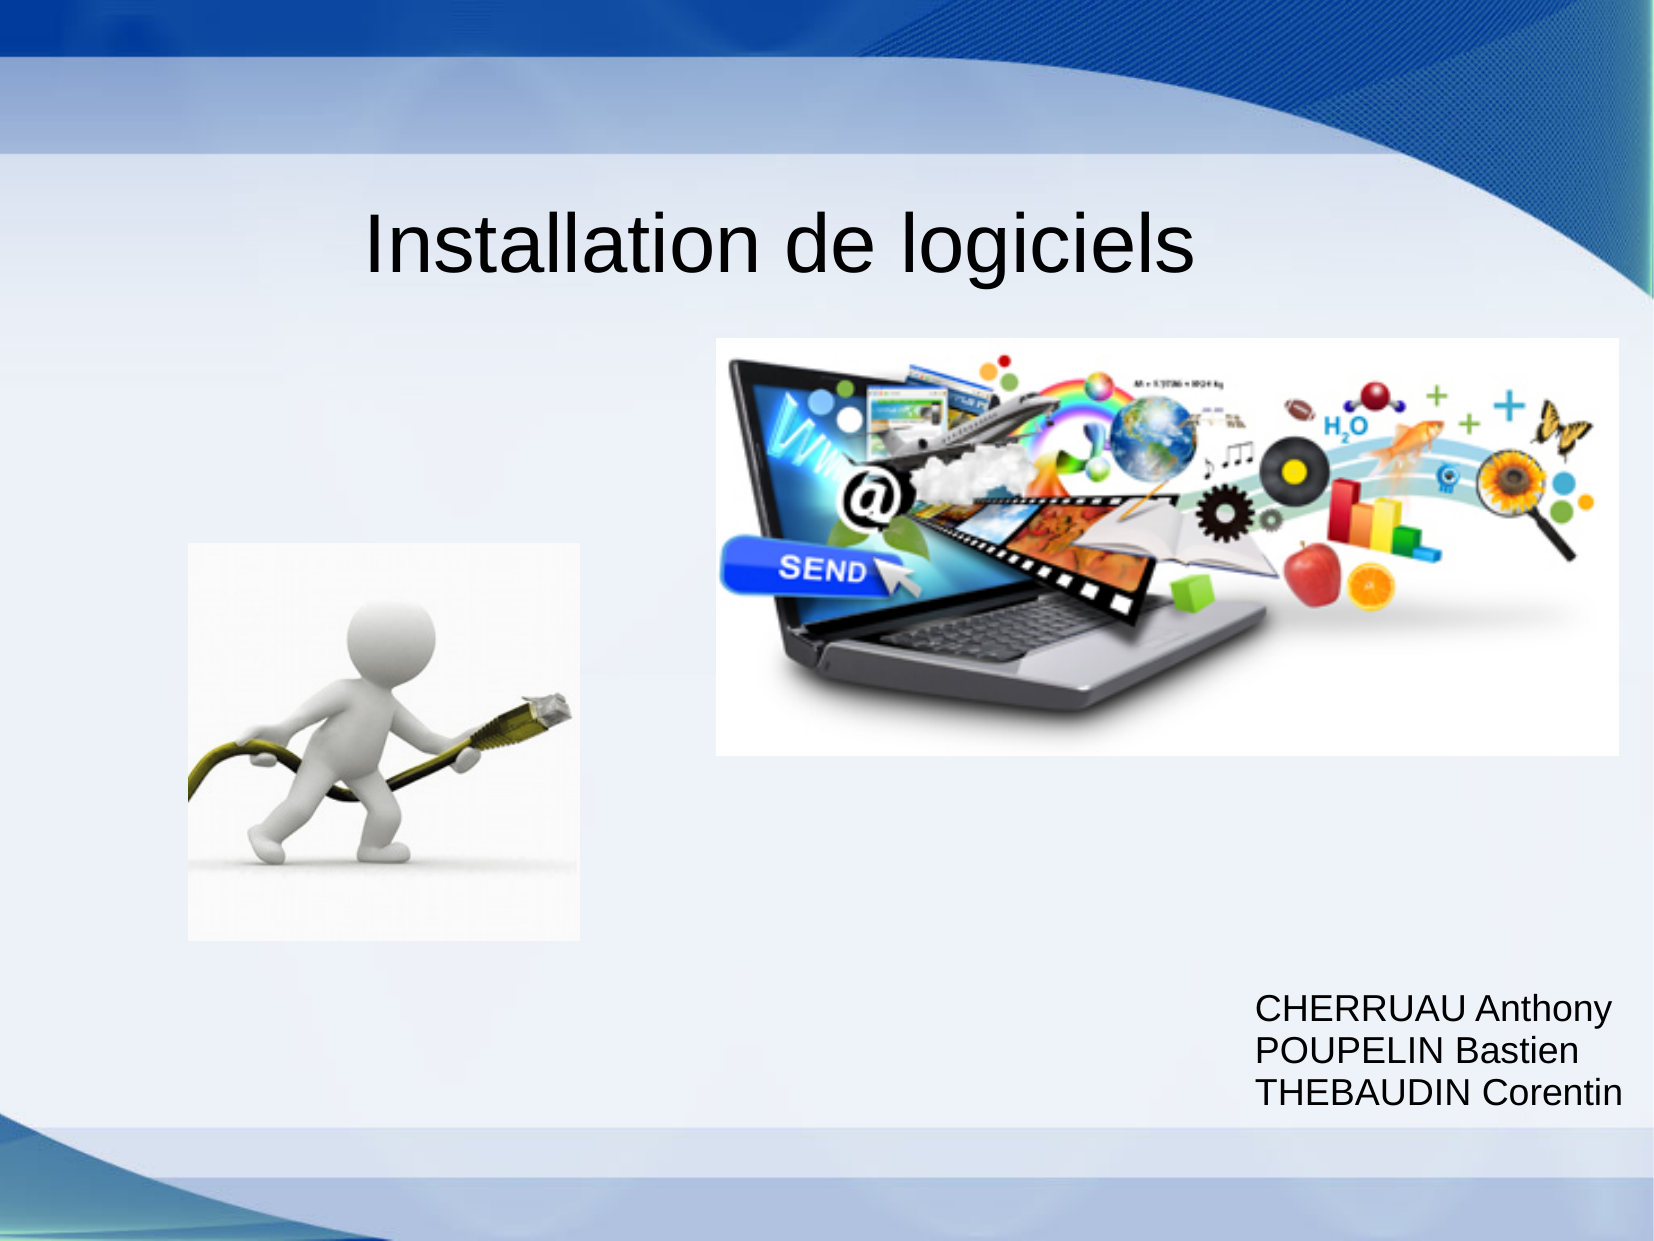

Installation de logiciels
CHERRUAU Anthony
POUPELIN Bastien
THEBAUDIN Corentin